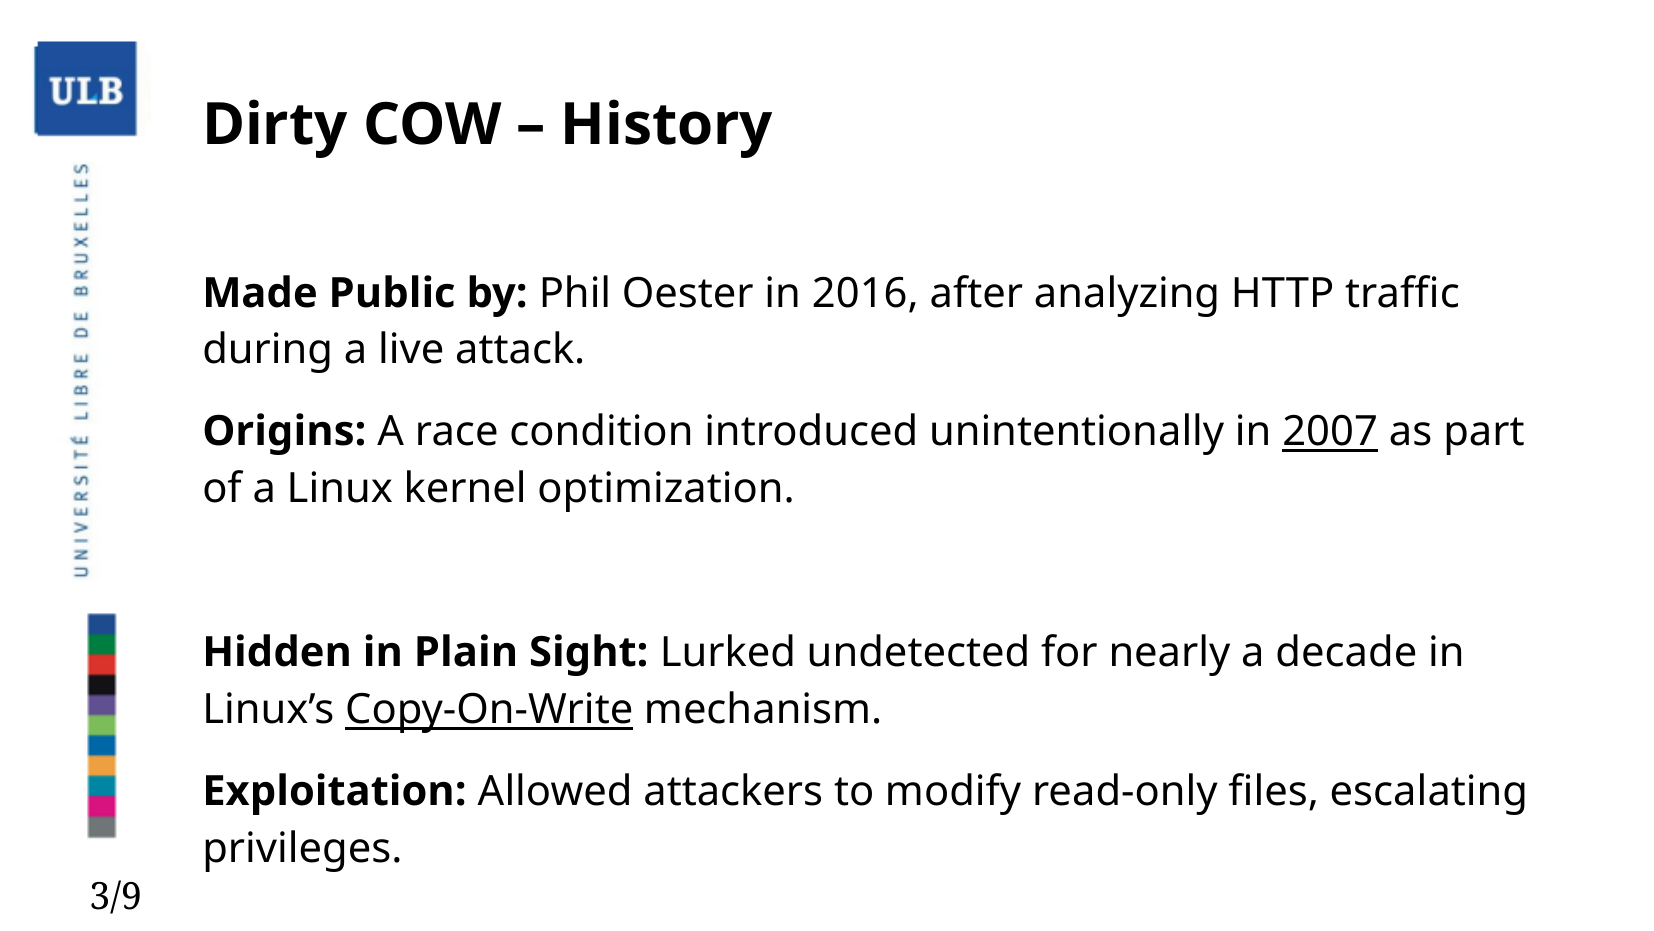

Dirty COW – History
Made Public by: Phil Oester in 2016, after analyzing HTTP traffic during a live attack.
Origins: A race condition introduced unintentionally in 2007 as part of a Linux kernel optimization.
Hidden in Plain Sight: Lurked undetected for nearly a decade in Linux’s Copy-On-Write mechanism.
Exploitation: Allowed attackers to modify read-only files, escalating privileges.